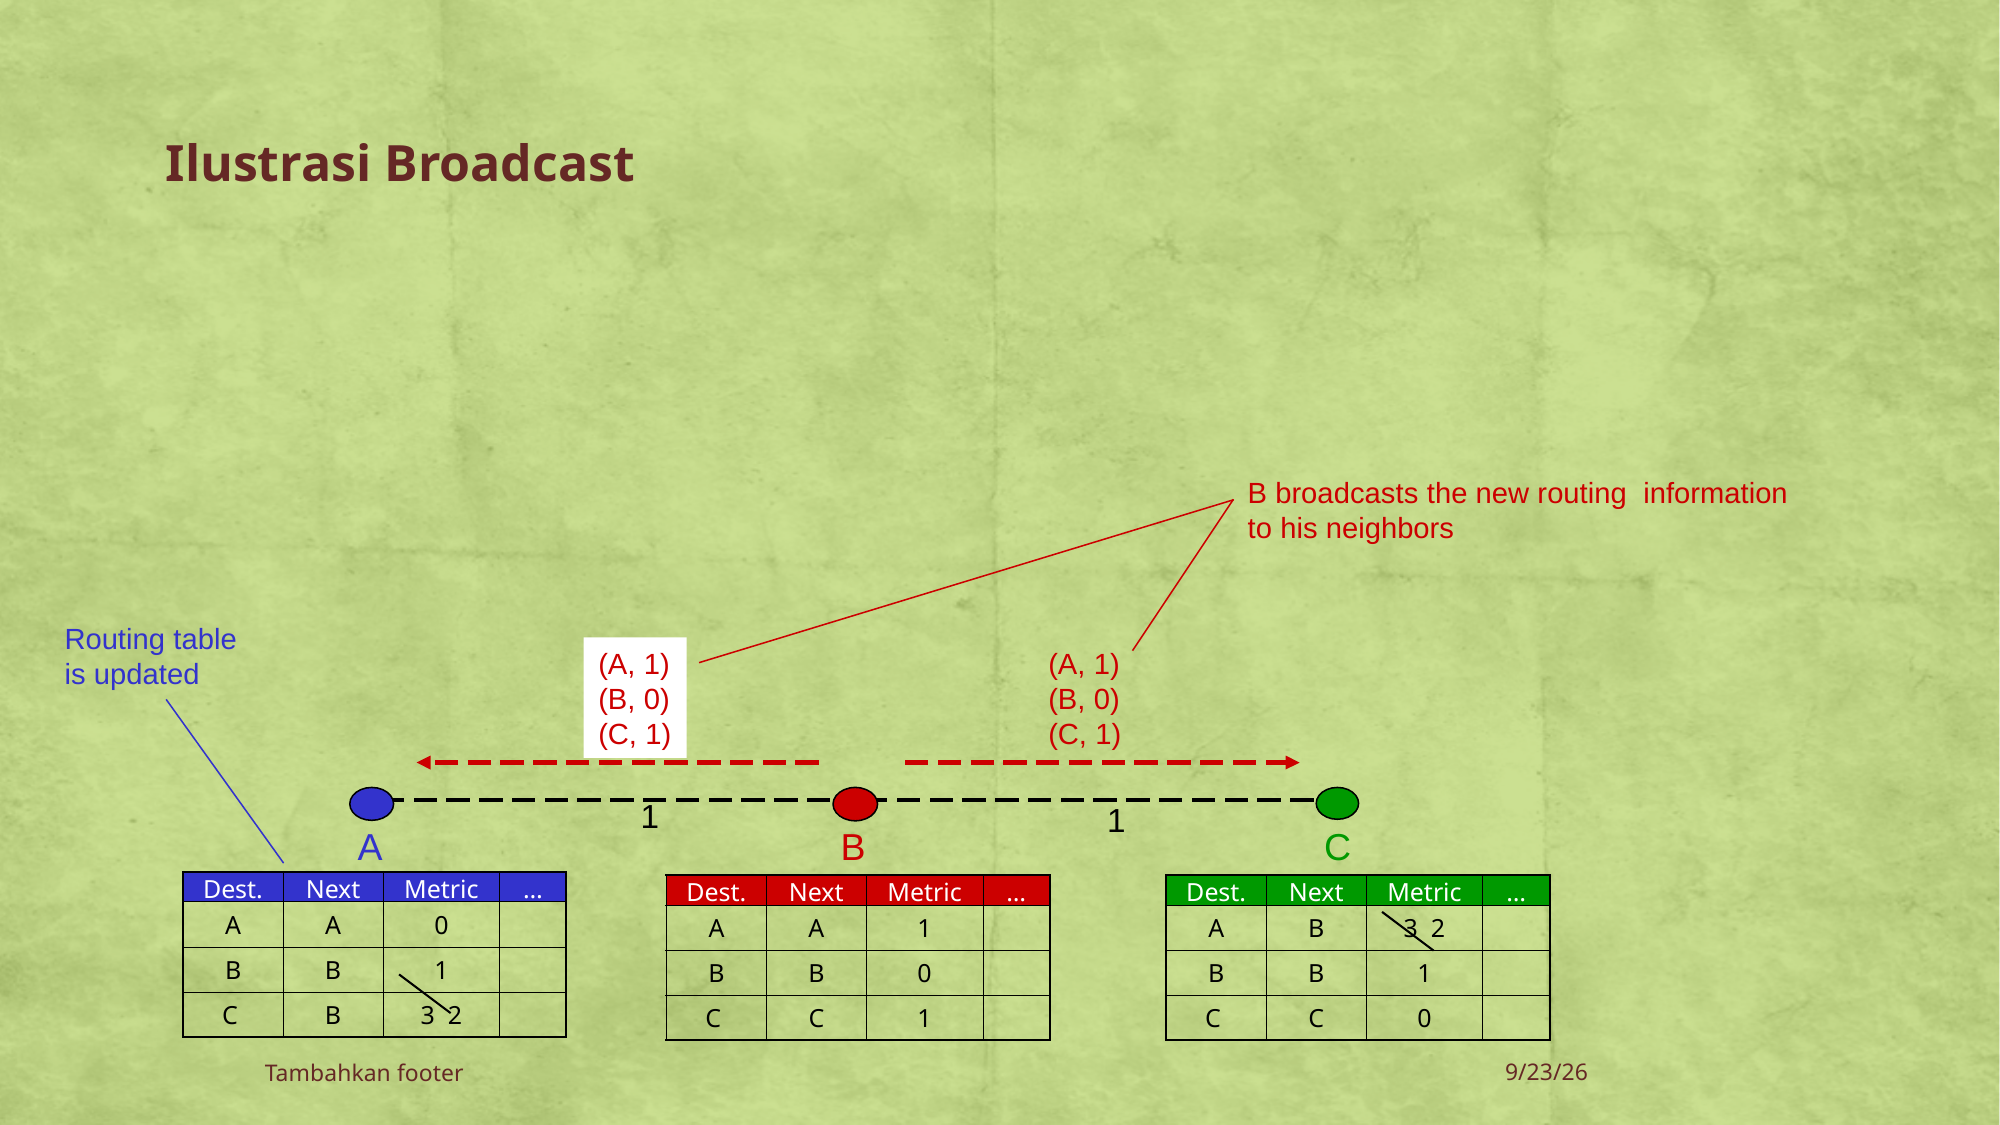

# Ilustrasi Broadcast
B broadcasts the new routing information to his neighbors
Routing table
is updated
(A, 1)
(B, 0)
(C, 1)
(A, 1)
(B, 0)
(C, 1)
1
1
A
B
C
| Dest. | Next | Metric | … |
| --- | --- | --- | --- |
| A | A | 0 | |
| B | B | 1 | |
| C | B | 3 2 | |
| Dest. | Next | Metric | … |
| --- | --- | --- | --- |
| A | A | 1 | |
| B | B | 0 | |
| C | C | 1 | |
| Dest. | Next | Metric | … |
| --- | --- | --- | --- |
| A | B | 3 2 | |
| B | B | 1 | |
| C | C | 0 | |